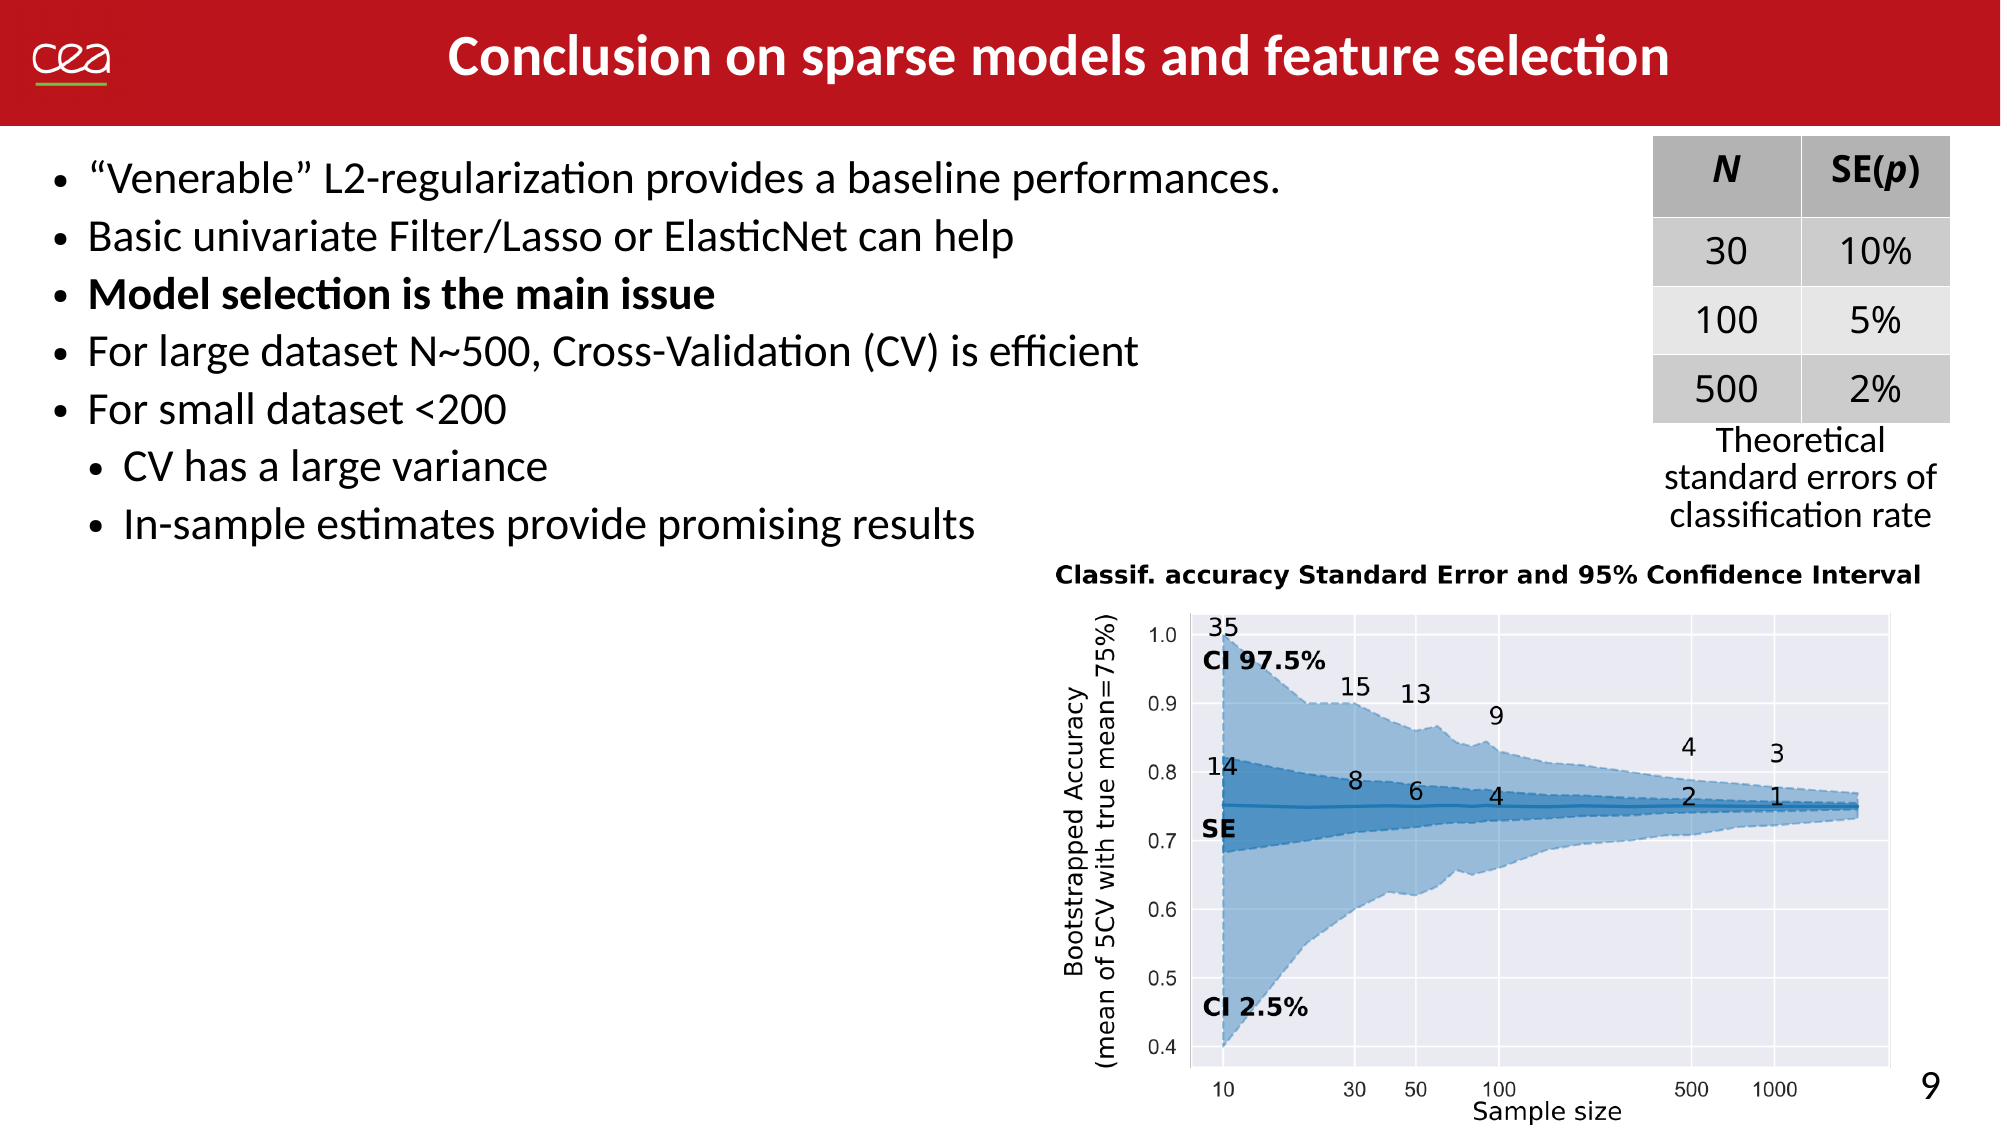

# Conclusion on sparse models and feature selection
| N | SE(p) |
| --- | --- |
| 30 | 10% |
| 100 | 5% |
| 500 | 2% |
“Venerable” L2-regularization provides a baseline performances.
Basic univariate Filter/Lasso or ElasticNet can help
Model selection is the main issue
For large dataset N~500, Cross-Validation (CV) is efficient
For small dataset <200
CV has a large variance
In-sample estimates provide promising results
Theoretical
standard errors of classification rate